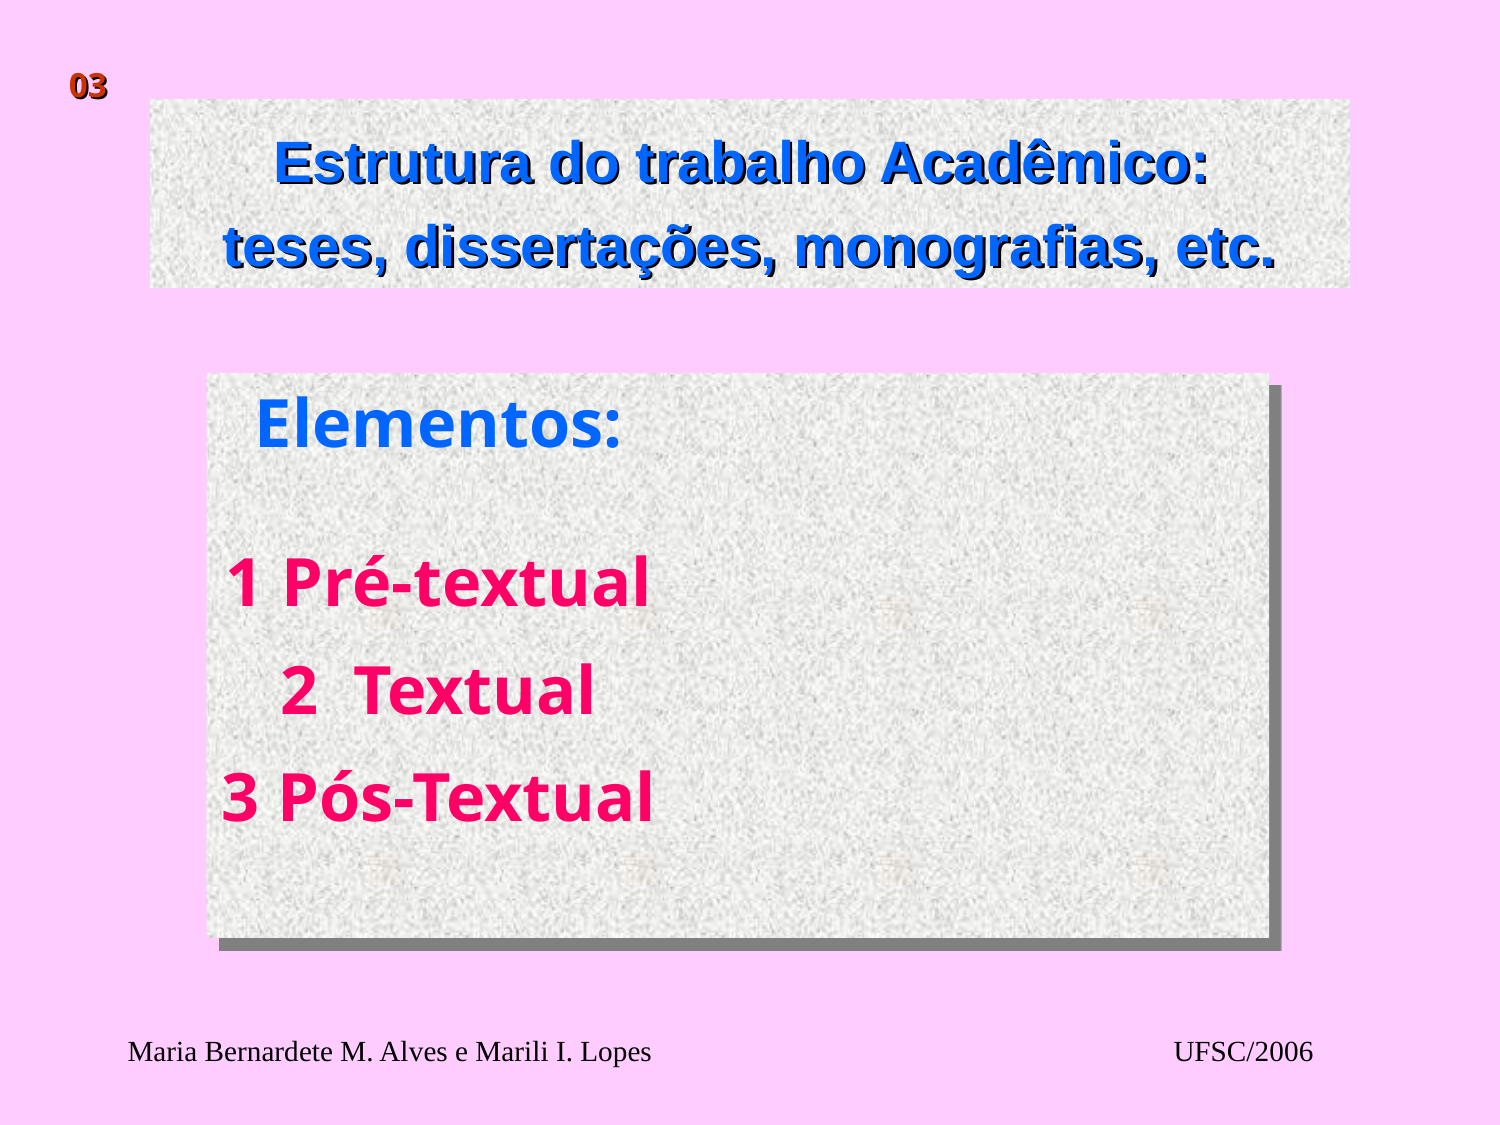

03
Estrutura do trabalho Acadêmico:
teses, dissertações, monografias, etc.
#
Elementos:
1 Pré-textual
2 Textual
3 Pós-Textual
Maria Bernardete M. Alves e Marili I. Lopes
UFSC/2006